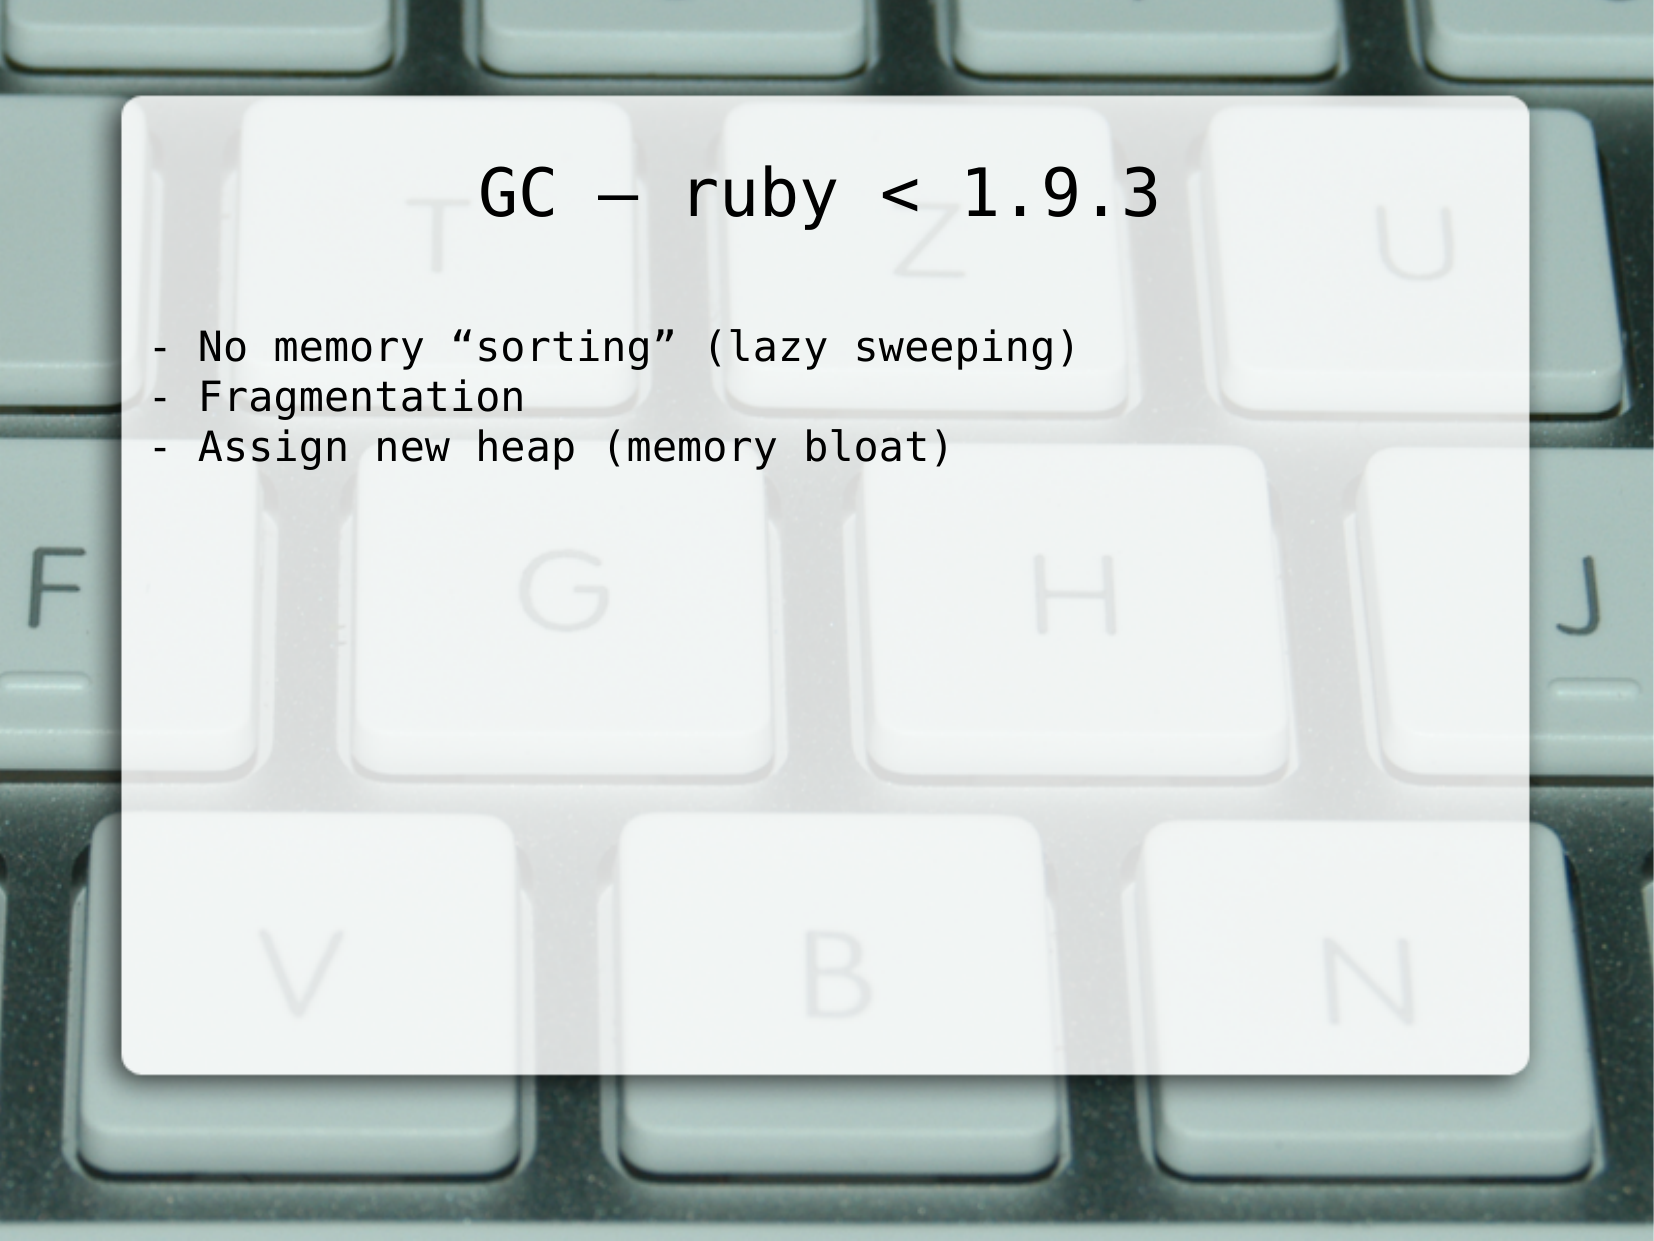

# GC – ruby < 1.9.3
- No memory “sorting” (lazy sweeping)
- Fragmentation
- Assign new heap (memory bloat)